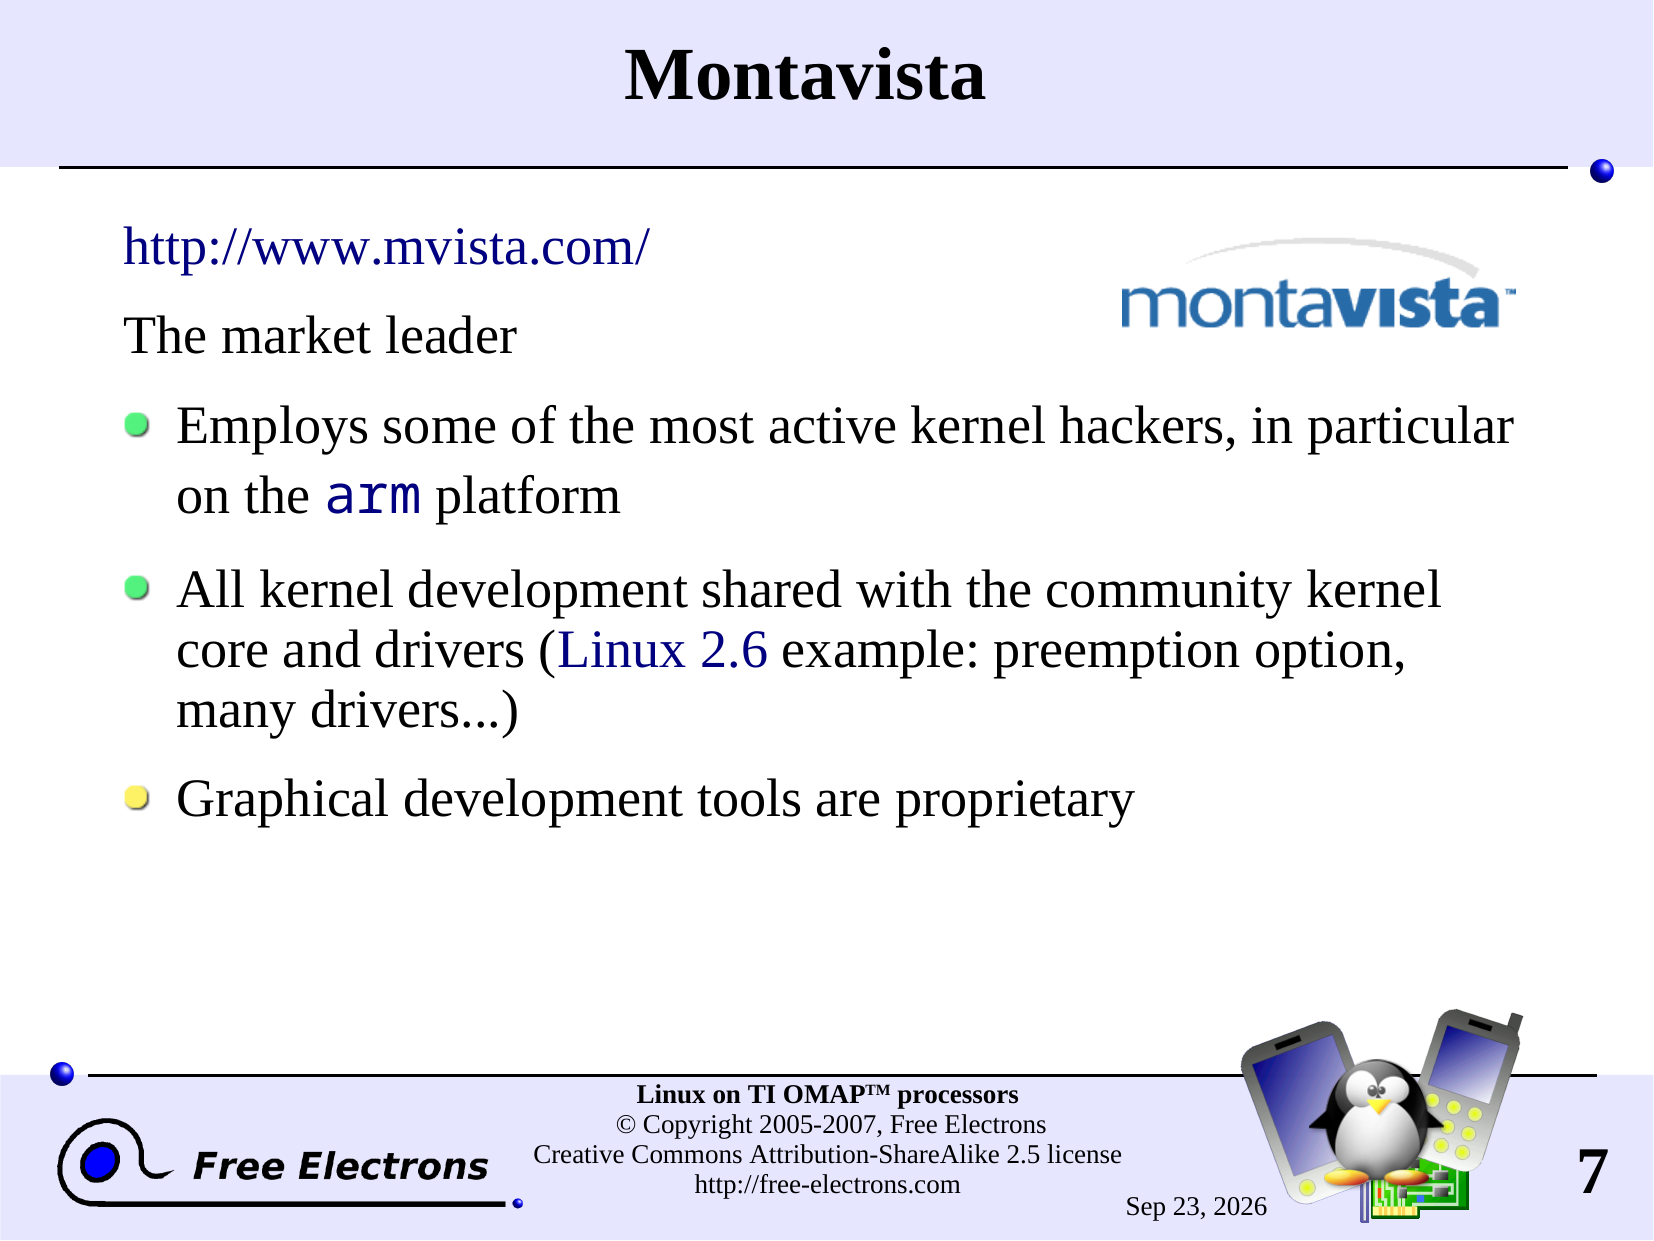

# Montavista
http://www.mvista.com/
The market leader
Employs some of the most active kernel hackers, in particular on the arm platform
All kernel development shared with the community kernel core and drivers (Linux 2.6 example: preemption option, many drivers...)
Graphical development tools are proprietary